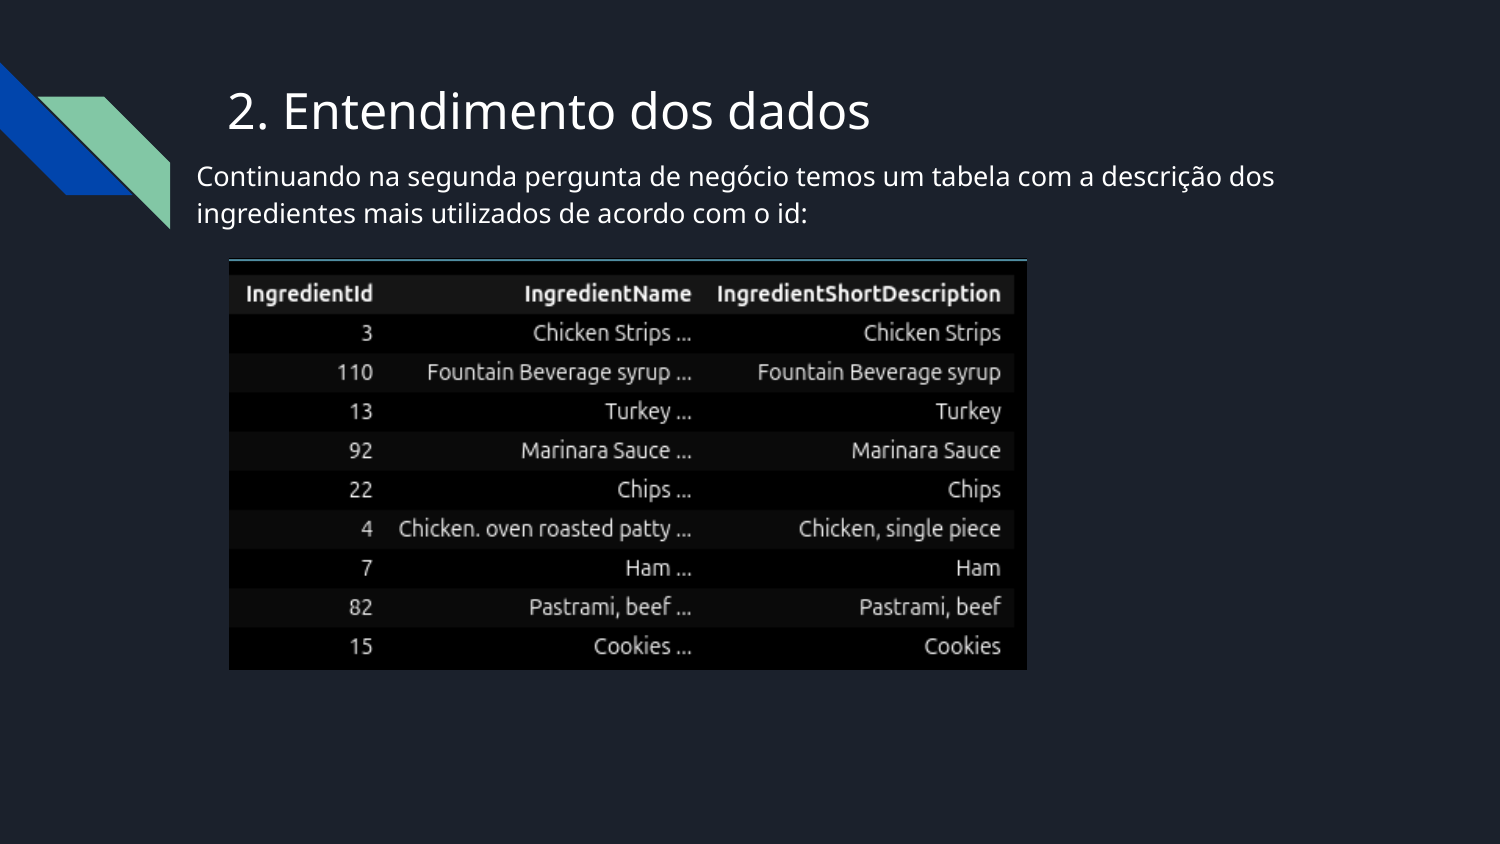

# 2. Entendimento dos dados
Continuando na segunda pergunta de negócio temos um tabela com a descrição dos ingredientes mais utilizados de acordo com o id: